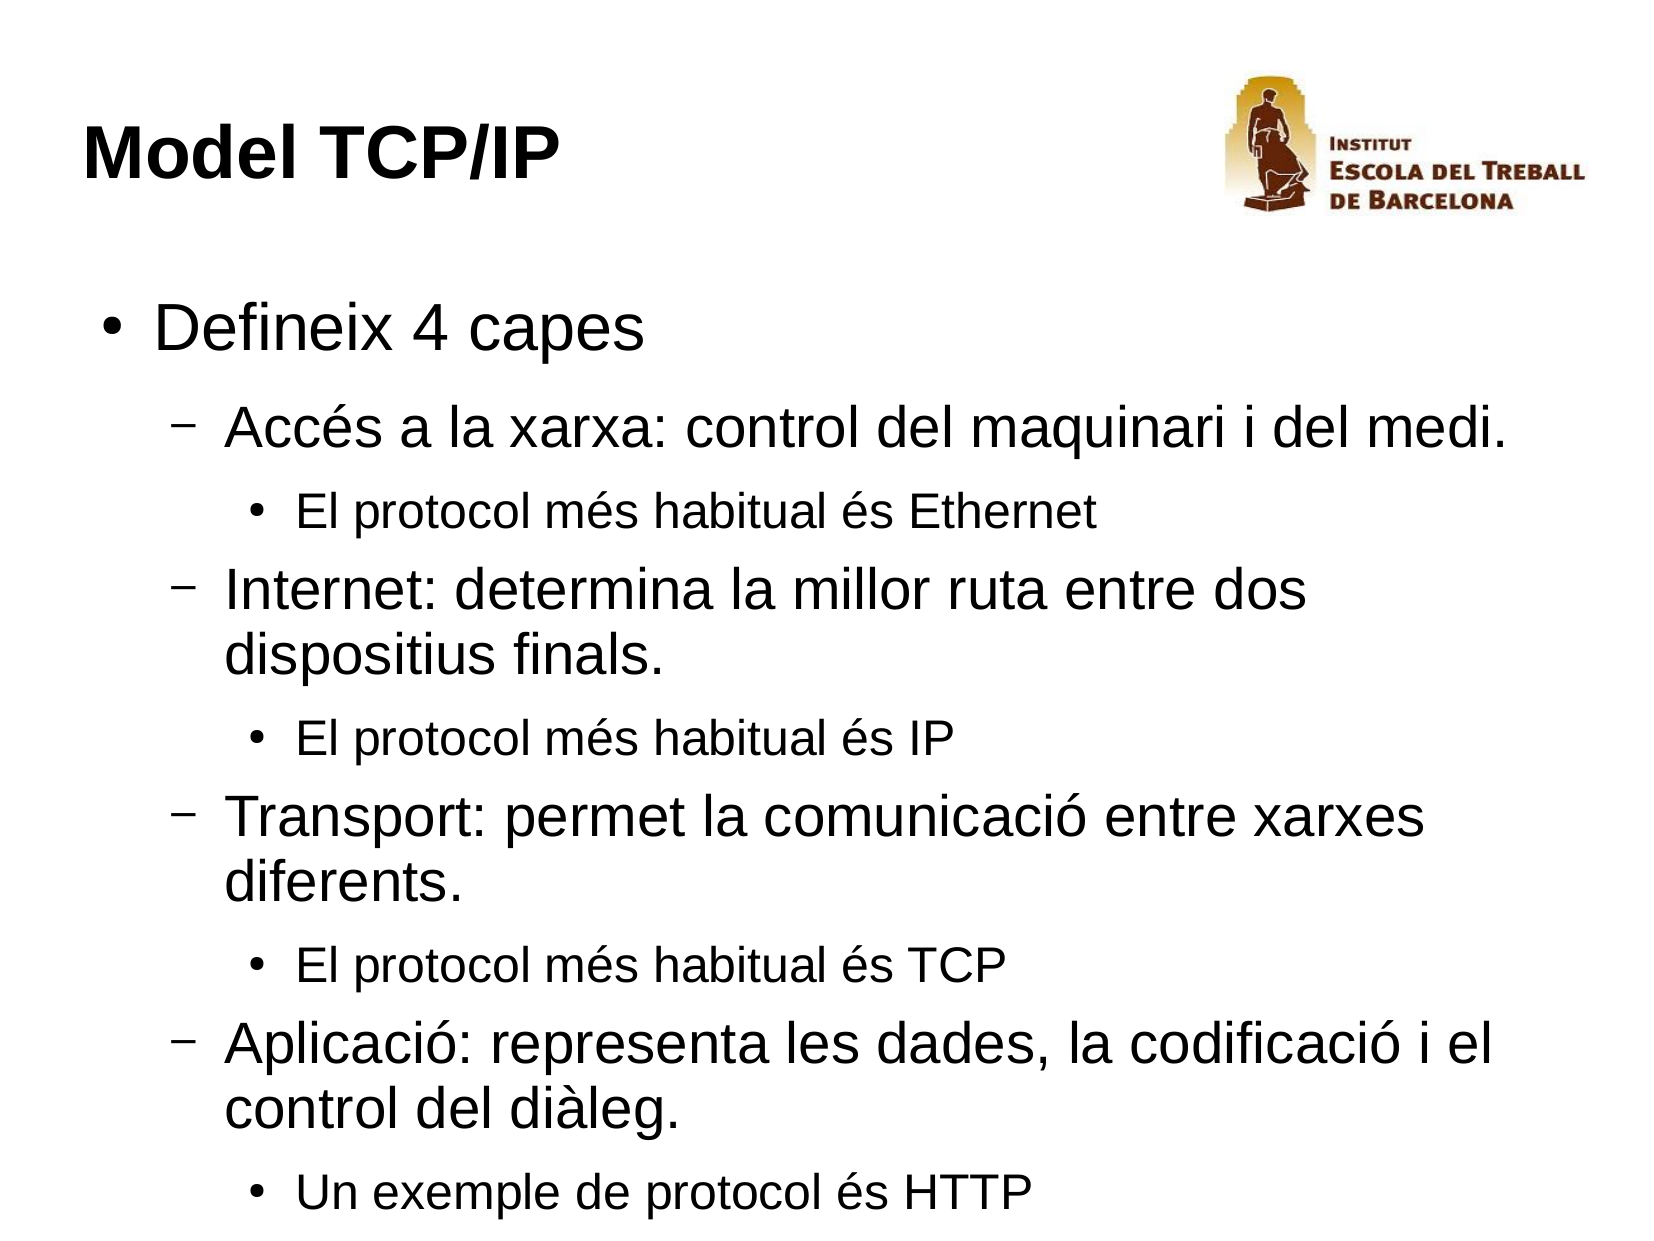

# Model TCP/IP
Defineix 4 capes
Accés a la xarxa: control del maquinari i del medi.
El protocol més habitual és Ethernet
Internet: determina la millor ruta entre dos dispositius finals.
El protocol més habitual és IP
Transport: permet la comunicació entre xarxes diferents.
El protocol més habitual és TCP
Aplicació: representa les dades, la codificació i el control del diàleg.
Un exemple de protocol és HTTP